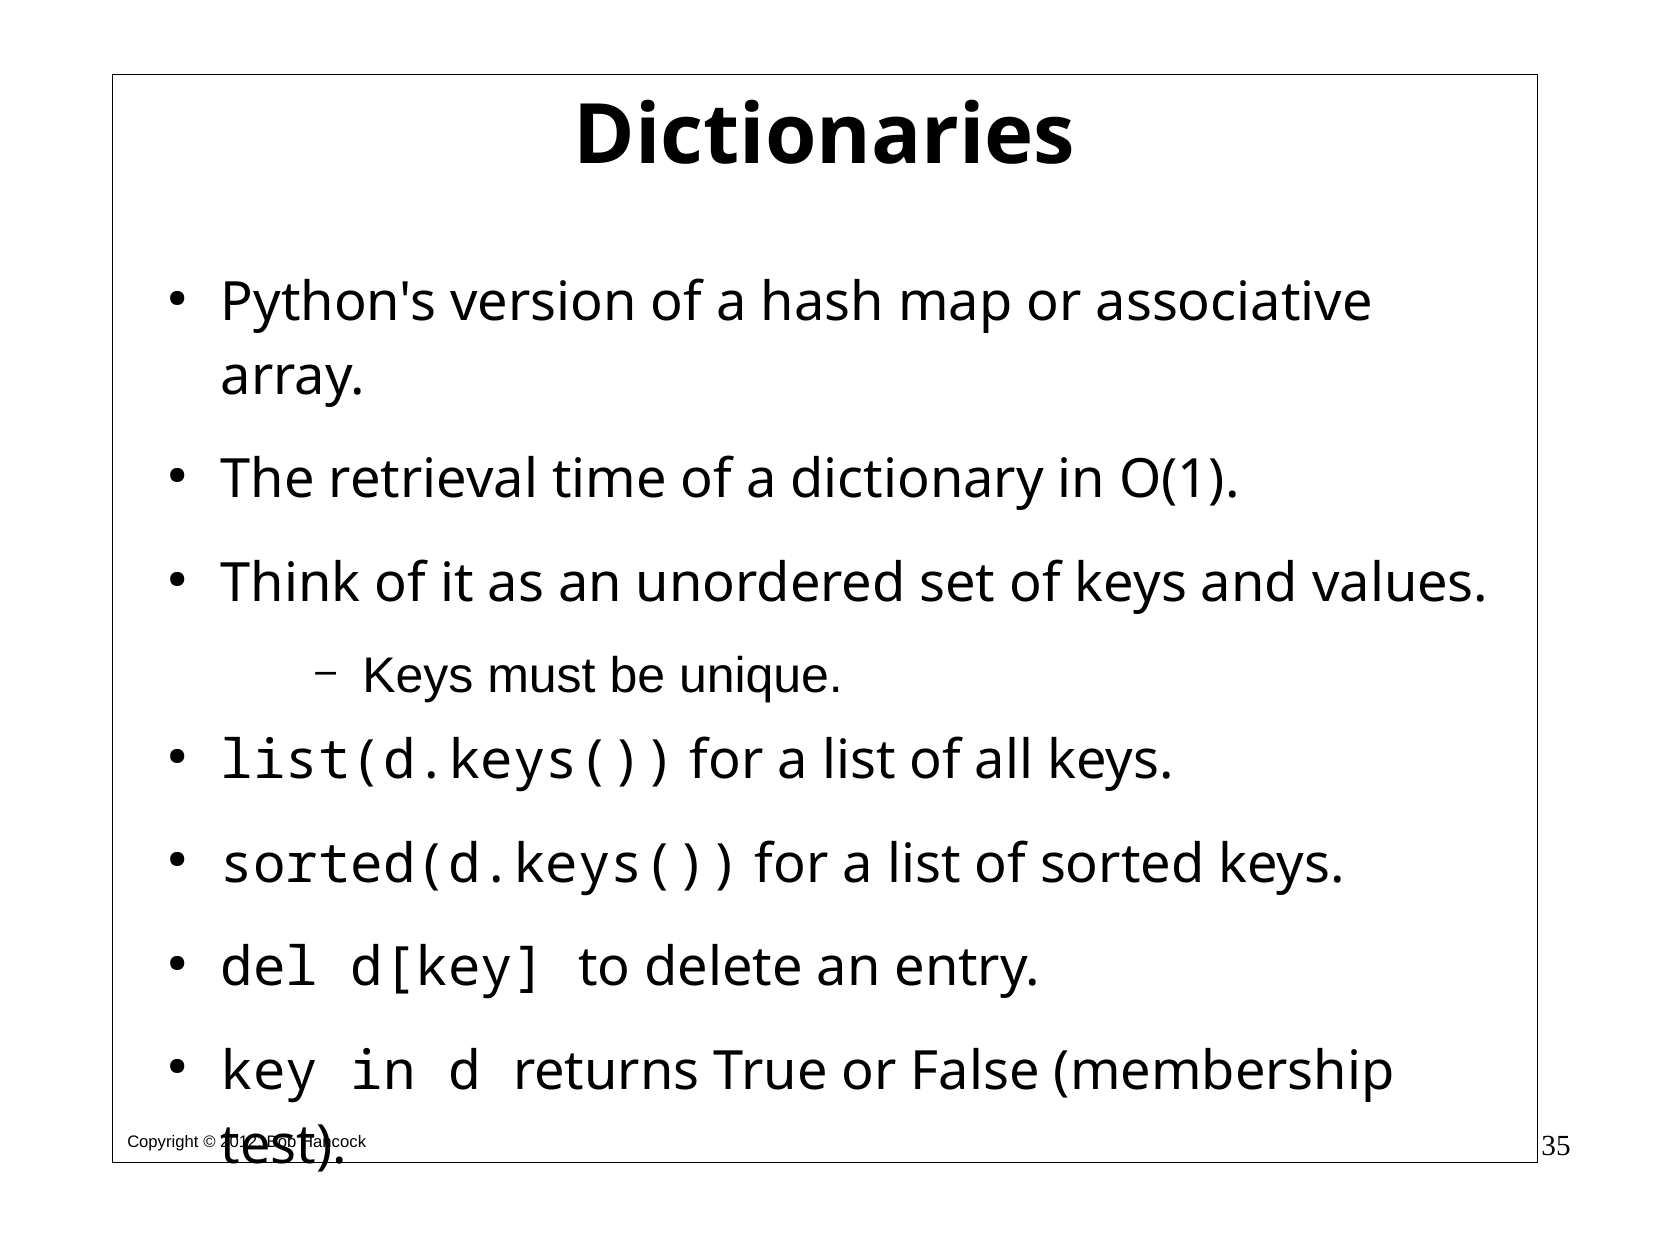

# Dictionaries
Python's version of a hash map or associative array.
The retrieval time of a dictionary in O(1).
Think of it as an unordered set of keys and values.
Keys must be unique.
list(d.keys()) for a list of all keys.
sorted(d.keys()) for a list of sorted keys.
del d[key] to delete an entry.
key in d returns True or False (membership test).
Copyright © 2012, Bob Hancock
35